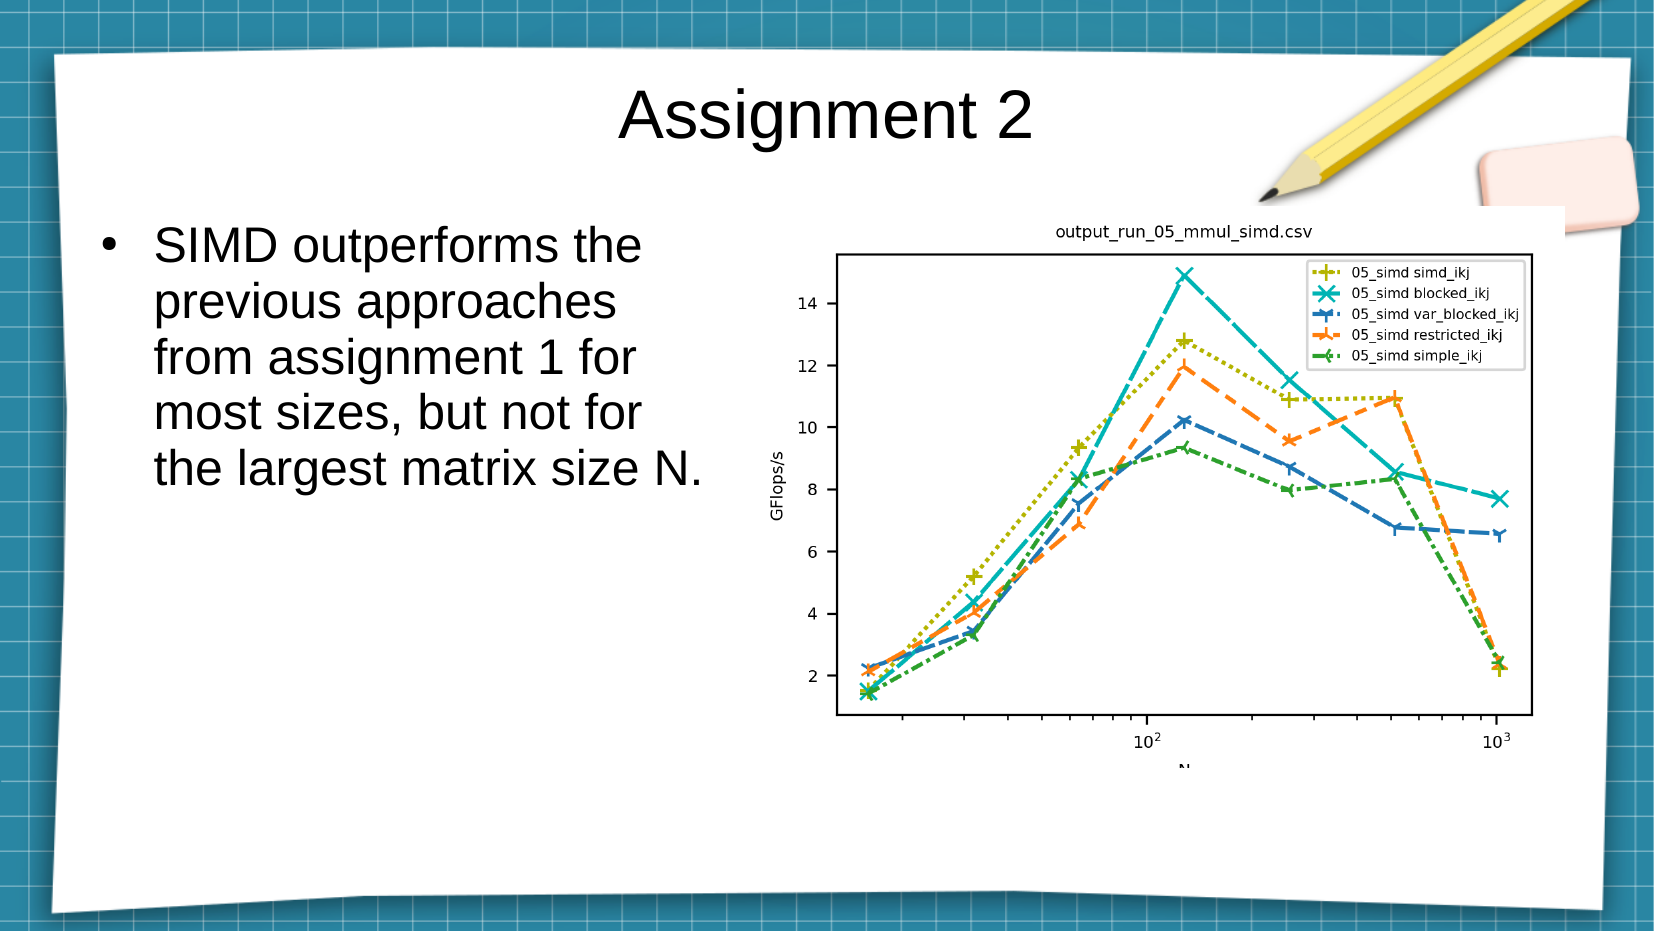

# Assignment 2
SIMD outperforms the previous approaches from assignment 1 for most sizes, but not for the largest matrix size N.